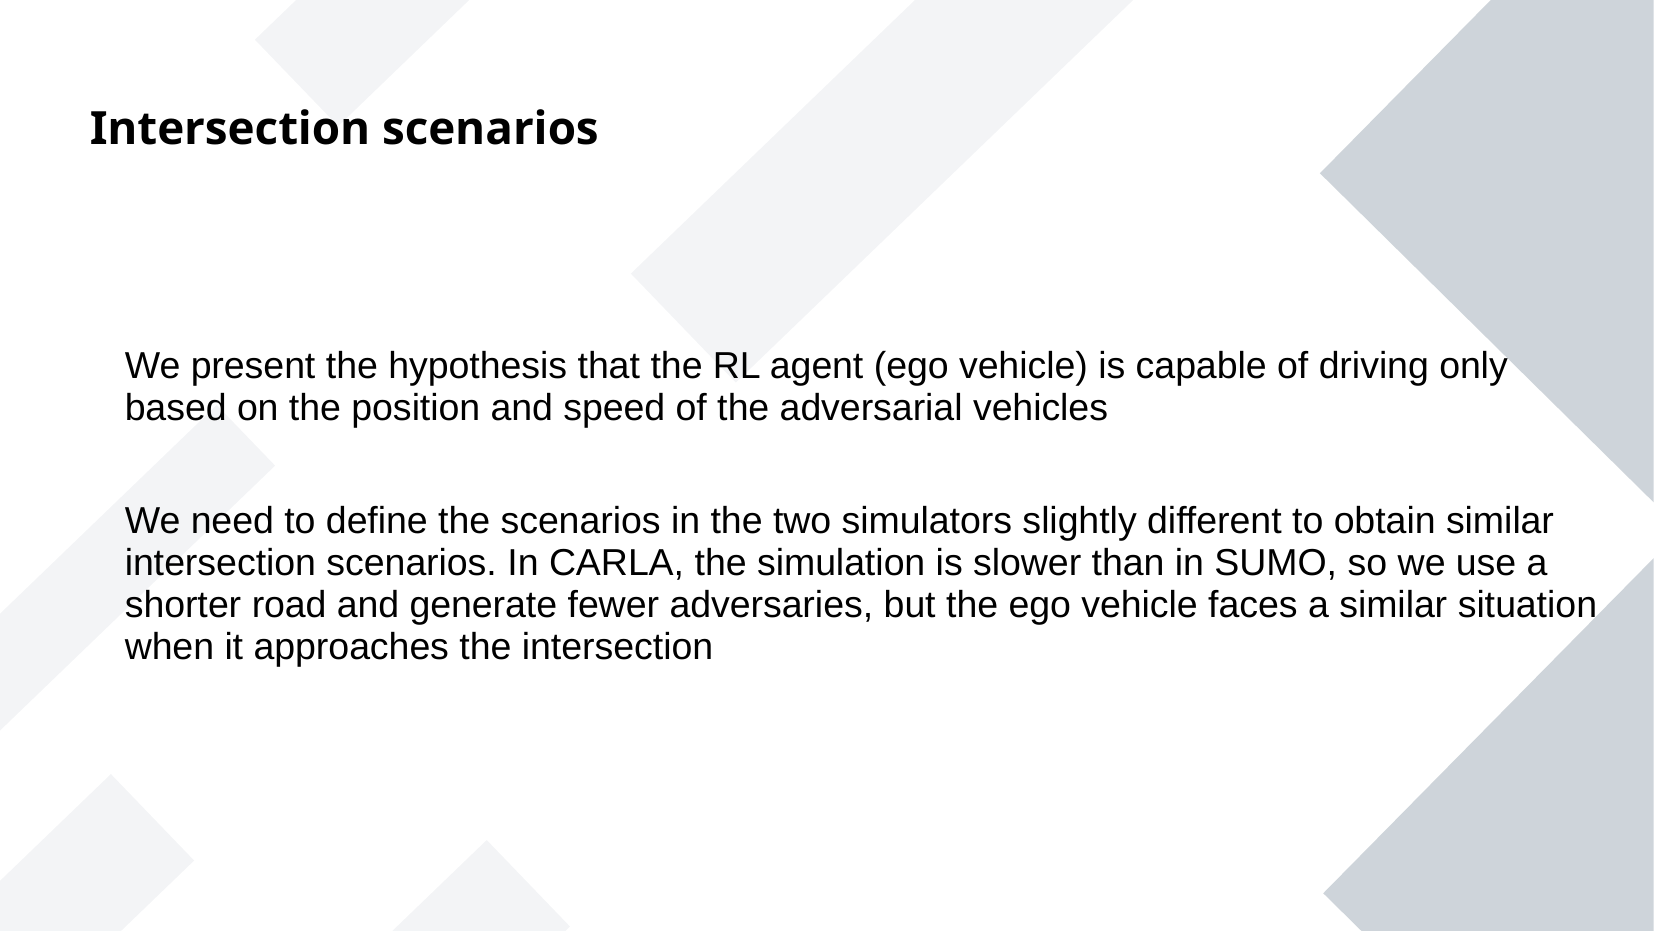

Intersection scenarios
We present the hypothesis that the RL agent (ego vehicle) is capable of driving only
based on the position and speed of the adversarial vehicles
We need to define the scenarios in the two simulators slightly different to obtain similar
intersection scenarios. In CARLA, the simulation is slower than in SUMO, so we use a
shorter road and generate fewer adversaries, but the ego vehicle faces a similar situation
when it approaches the intersection